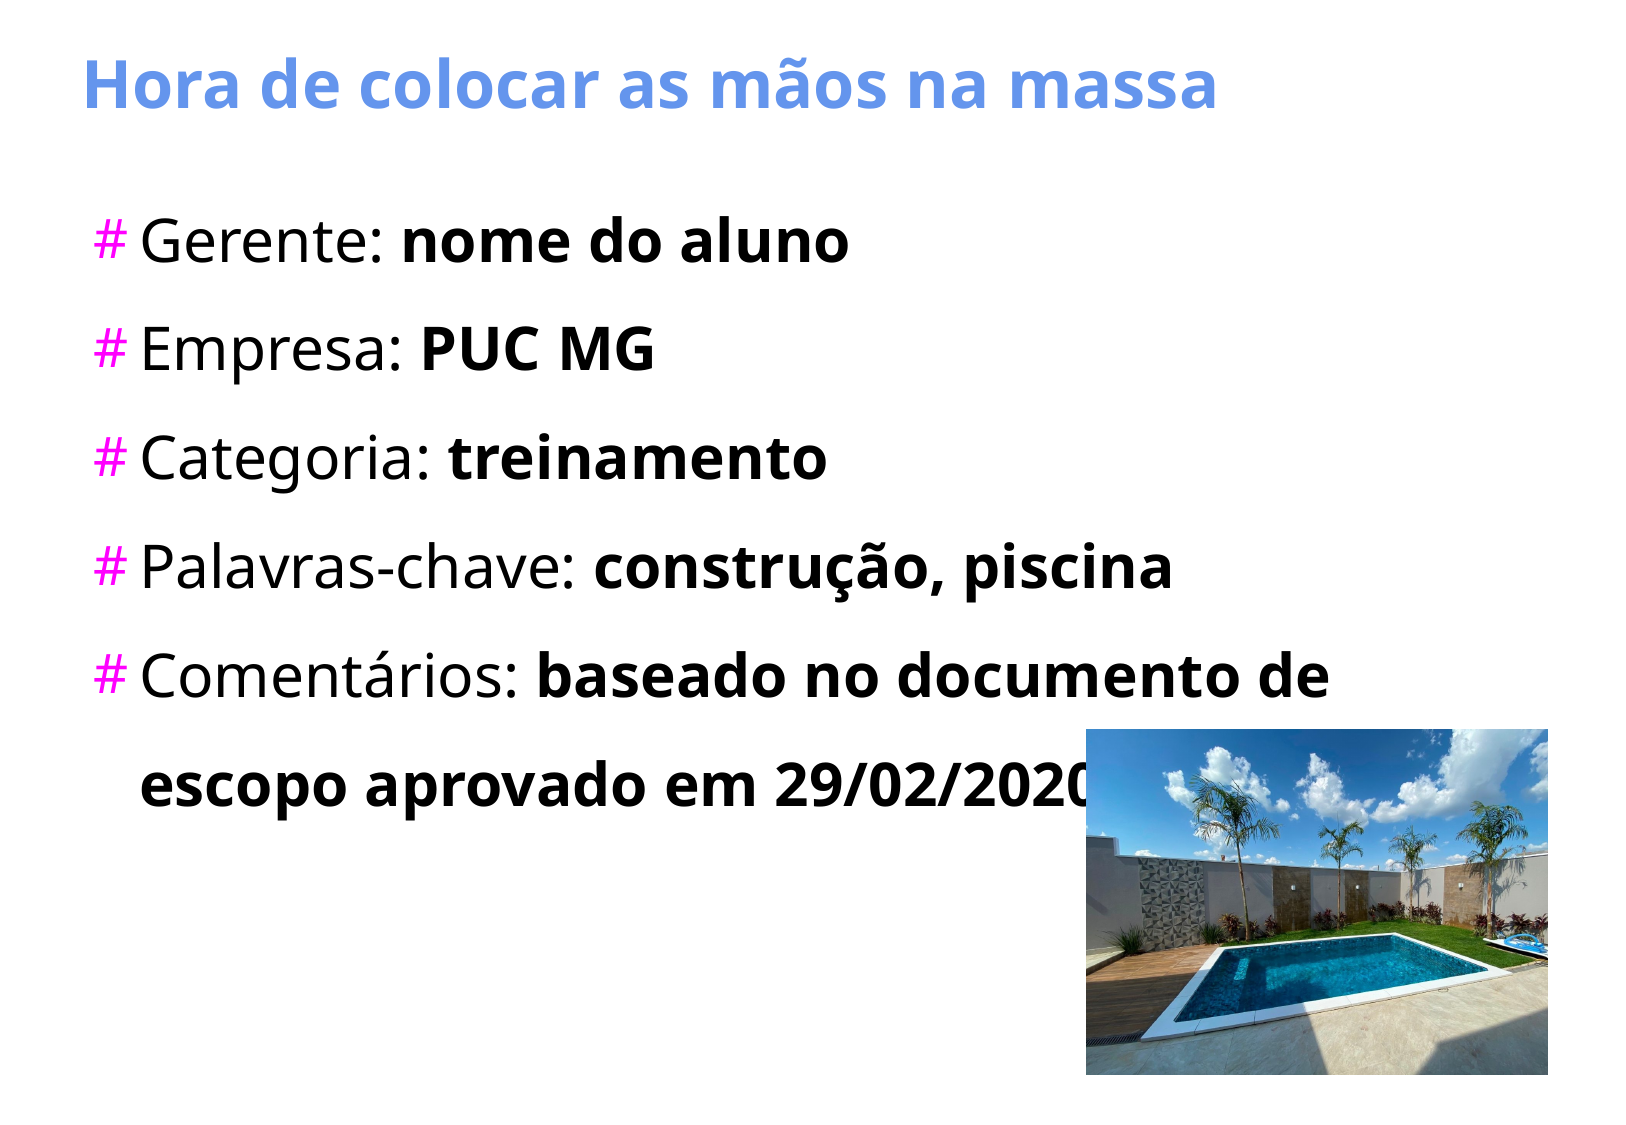

# Hora de colocar as mãos na massa
Gerente: nome do aluno
Empresa: PUC MG
Categoria: treinamento
Palavras-chave: construção, piscina
Comentários: baseado no documento de escopo aprovado em 29/02/2020.